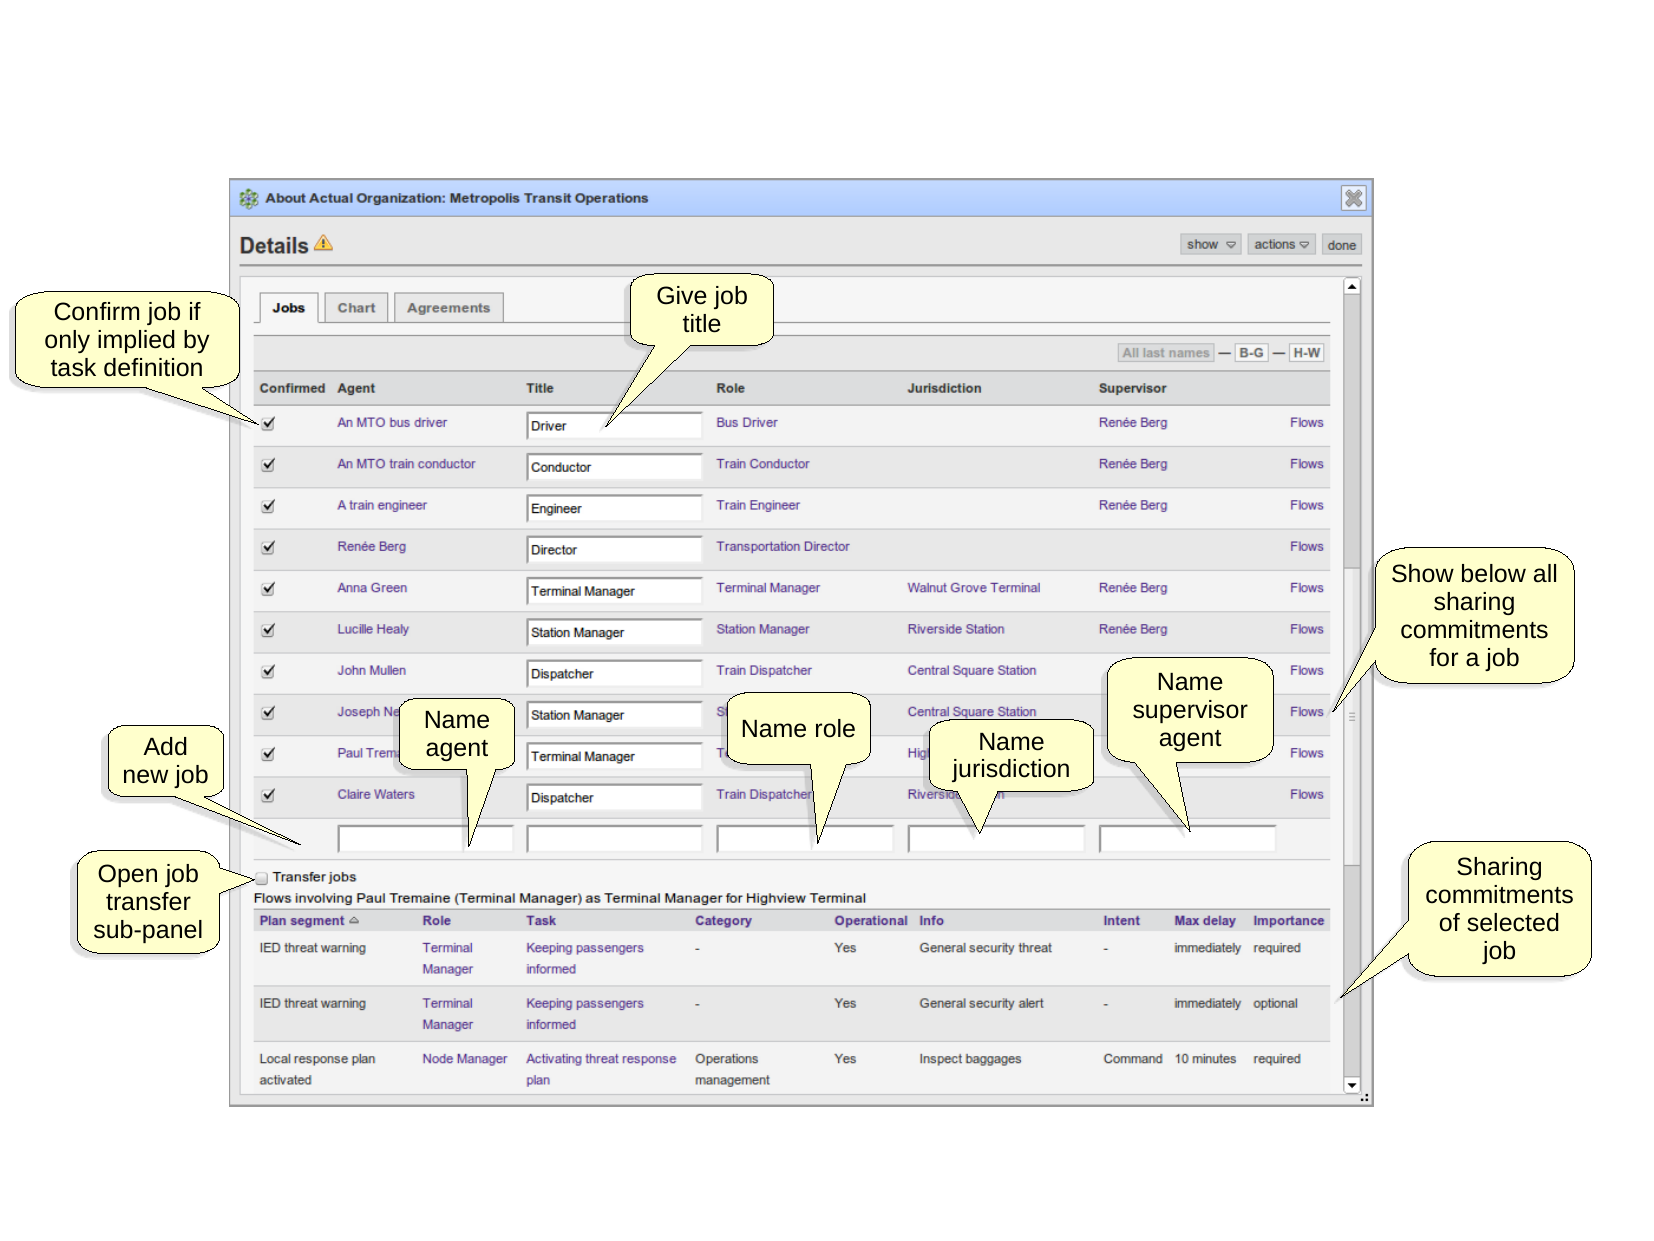

Give job title
Confirm job if only implied by task definition
Show below all sharing commitments for a job
Name supervisor agent
Name role
Name agent
Name jurisdiction
Add new job
Sharing commitments of selected job
Open job transfer sub-panel